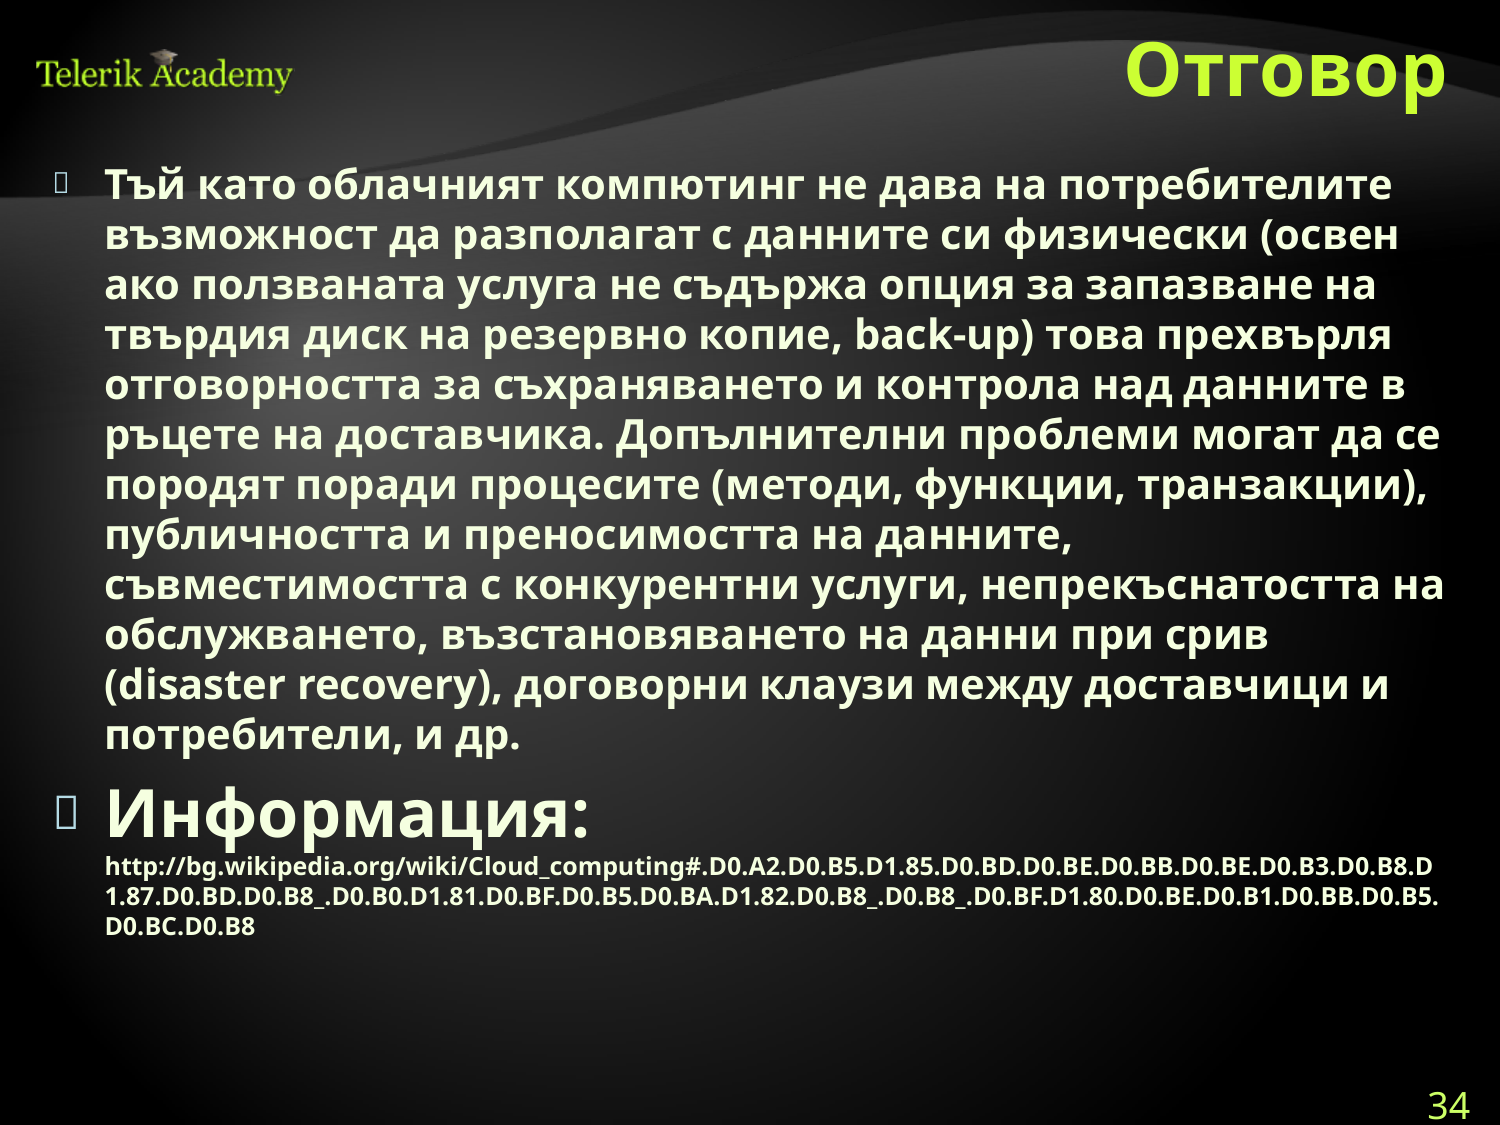

# Отговор
Тъй като облачният компютинг не дава на потребителите възможност да разполагат с данните си физически (освен ако ползваната услуга не съдържа опция за запазване на твърдия диск на резервно копие, back-up) това прехвърля отговорността за съхраняването и контрола над данните в ръцете на доставчика. Допълнителни проблеми могат да се породят поради процесите (методи, функции, транзакции), публичността и преносимостта на данните, съвместимостта с конкурентни услуги, непрекъснатостта на обслужването, възстановяването на данни при срив (disaster recovery), договорни клаузи между доставчици и потребители, и др.
Информация: http://bg.wikipedia.org/wiki/Cloud_computing#.D0.A2.D0.B5.D1.85.D0.BD.D0.BE.D0.BB.D0.BE.D0.B3.D0.B8.D1.87.D0.BD.D0.B8_.D0.B0.D1.81.D0.BF.D0.B5.D0.BA.D1.82.D0.B8_.D0.B8_.D0.BF.D1.80.D0.BE.D0.B1.D0.BB.D0.B5.D0.BC.D0.B8